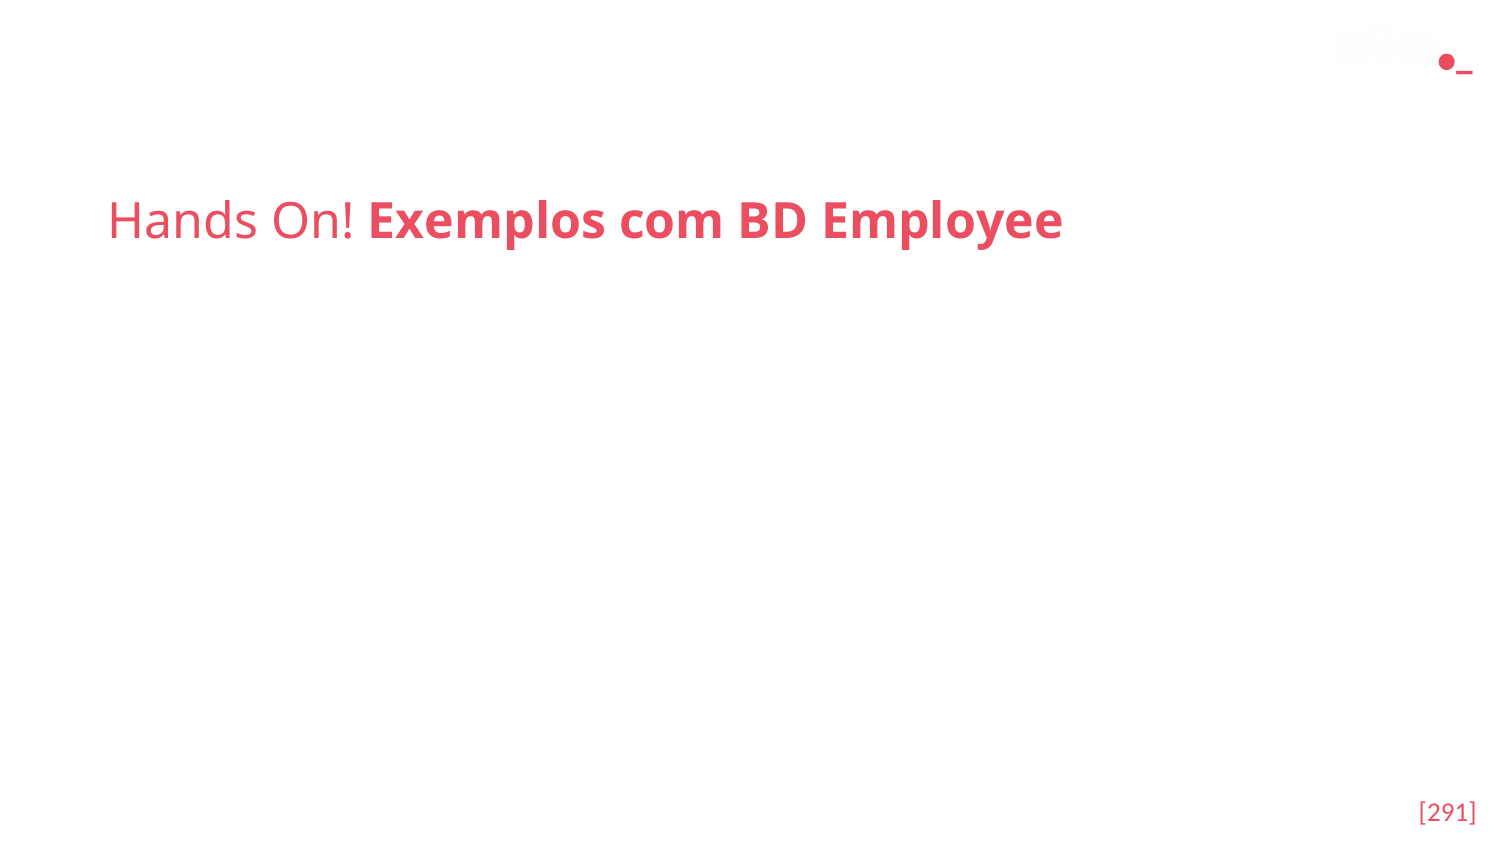

Hands On! Exemplos com BD Employee
“Falar é fácil.
 Mostre-me o código!”
Linus Torvalds